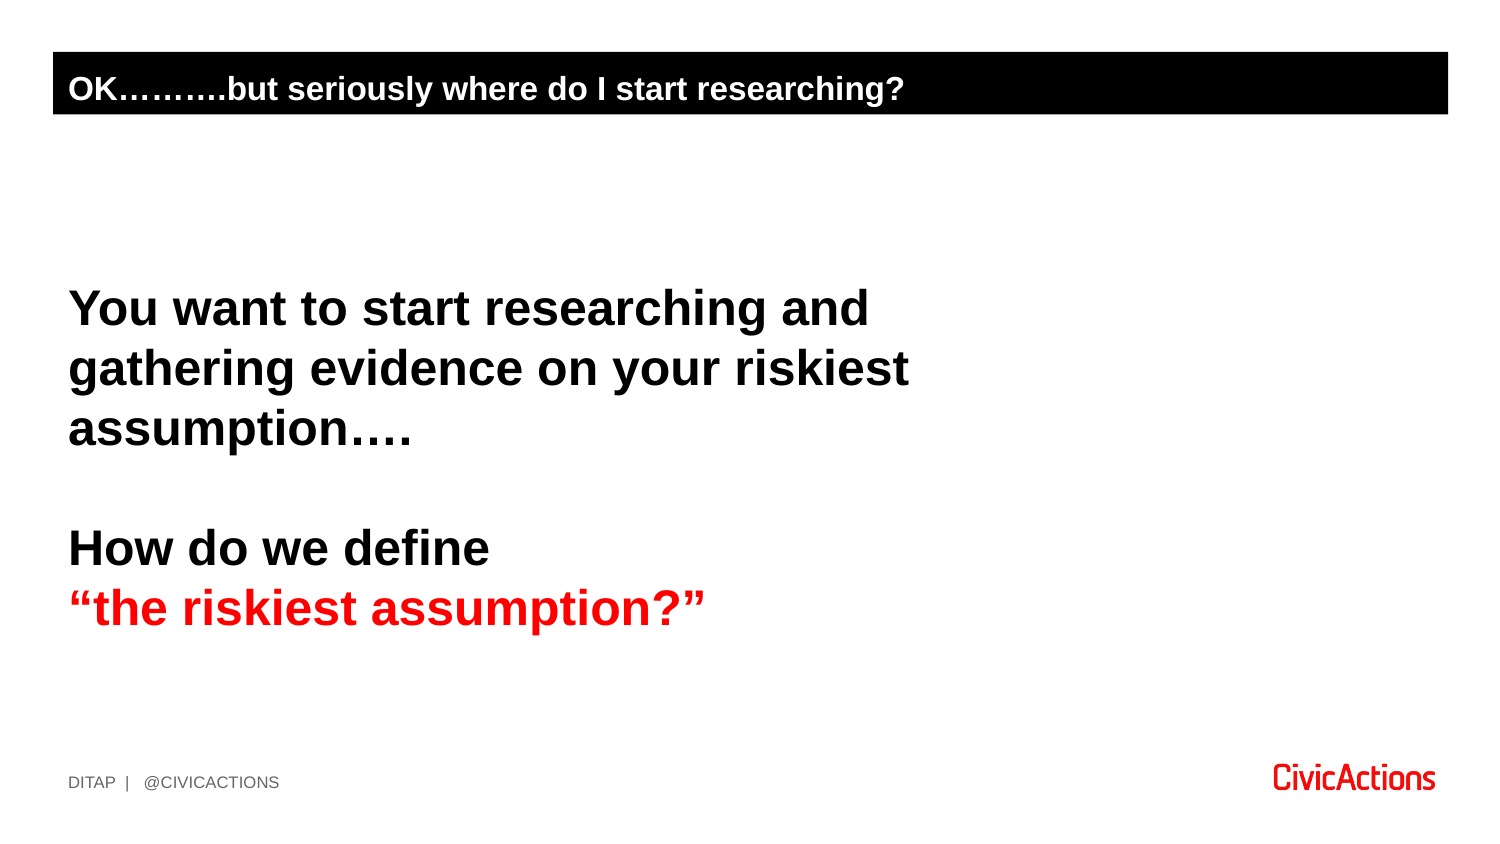

# OK……….but seriously where do I start researching?
You want to start researching and gathering evidence on your riskiest assumption….
How do we define
“the riskiest assumption?”